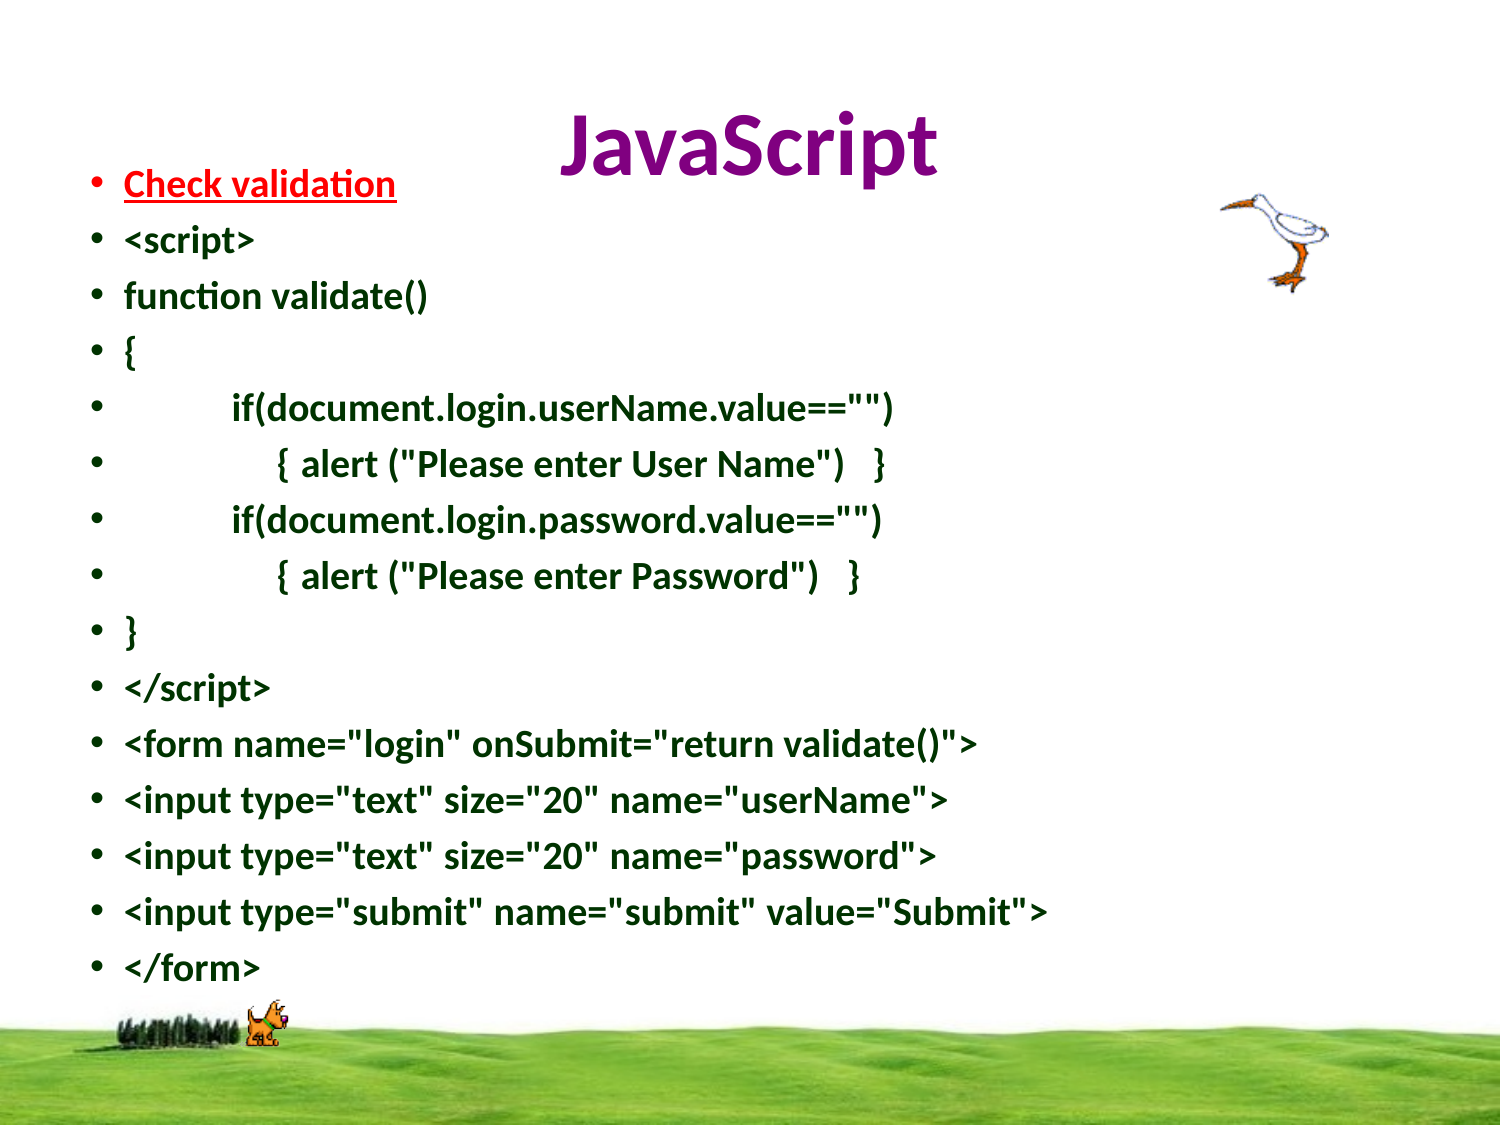

# JavaScript
Check validation
<script>
function validate()
{
 if(document.login.userName.value=="")
 { 	alert ("Please enter User Name") }
 if(document.login.password.value=="")
 {	alert ("Please enter Password") }
}
</script>
<form name="login" onSubmit="return validate()">
<input type="text" size="20" name="userName">
<input type="text" size="20" name="password">
<input type="submit" name="submit" value="Submit">
</form>